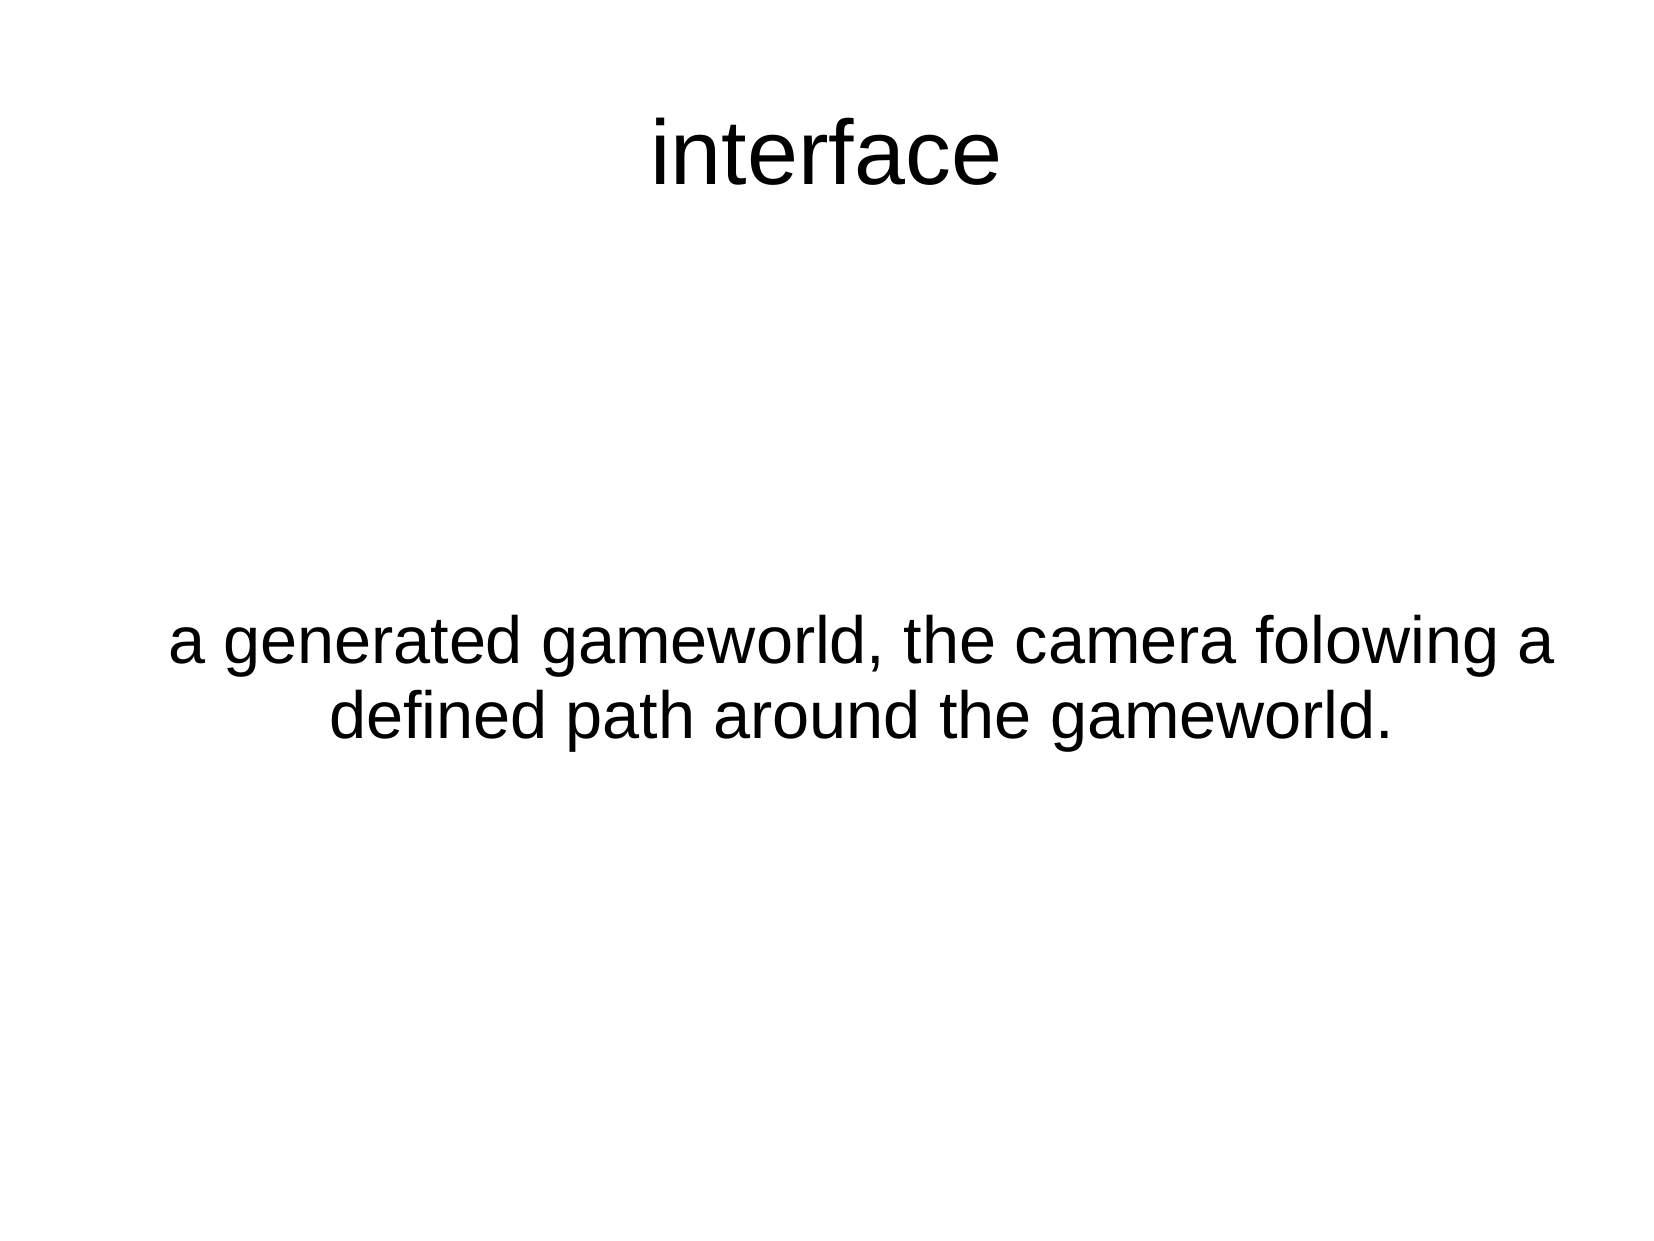

# interface
a generated gameworld, the camera folowing a defined path around the gameworld.